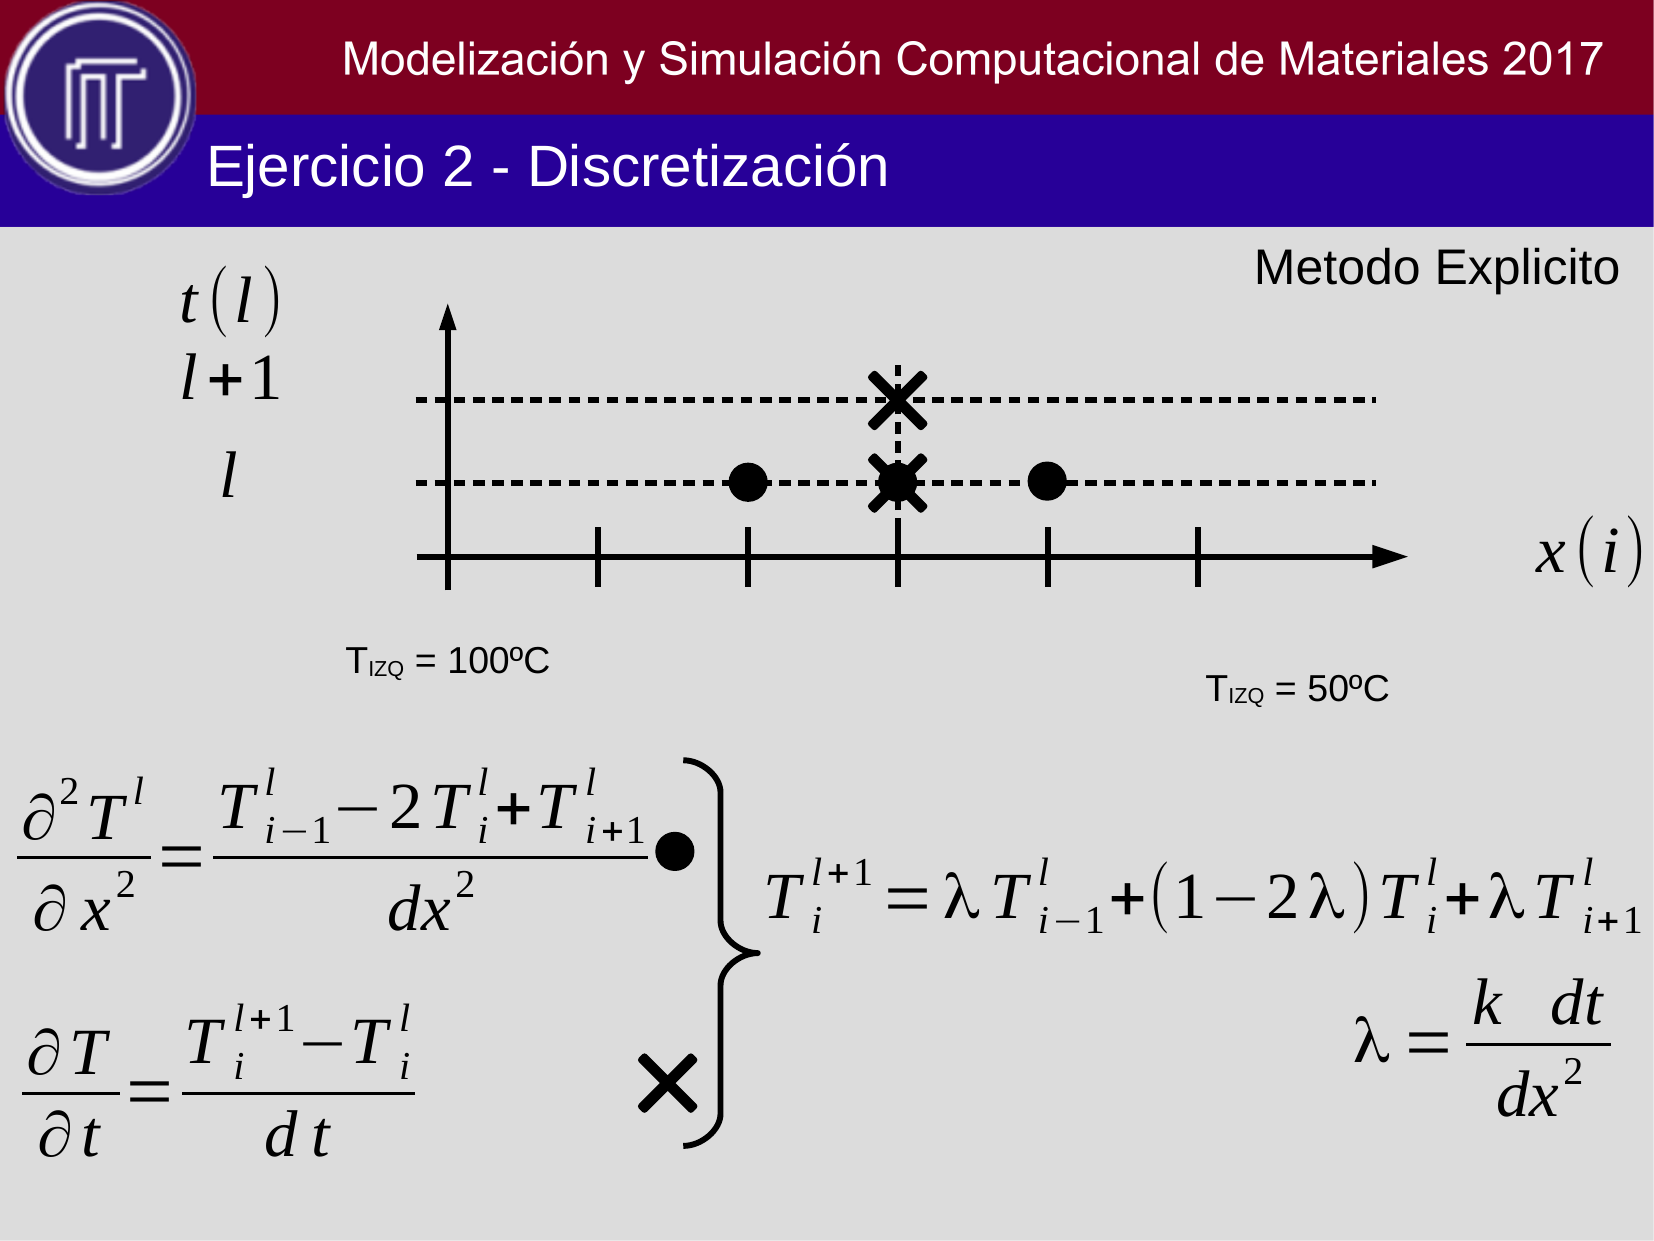

Ejercicio 2 - Discretización
Metodo Explicito
TIZQ = 100ºC
TIZQ = 50ºC